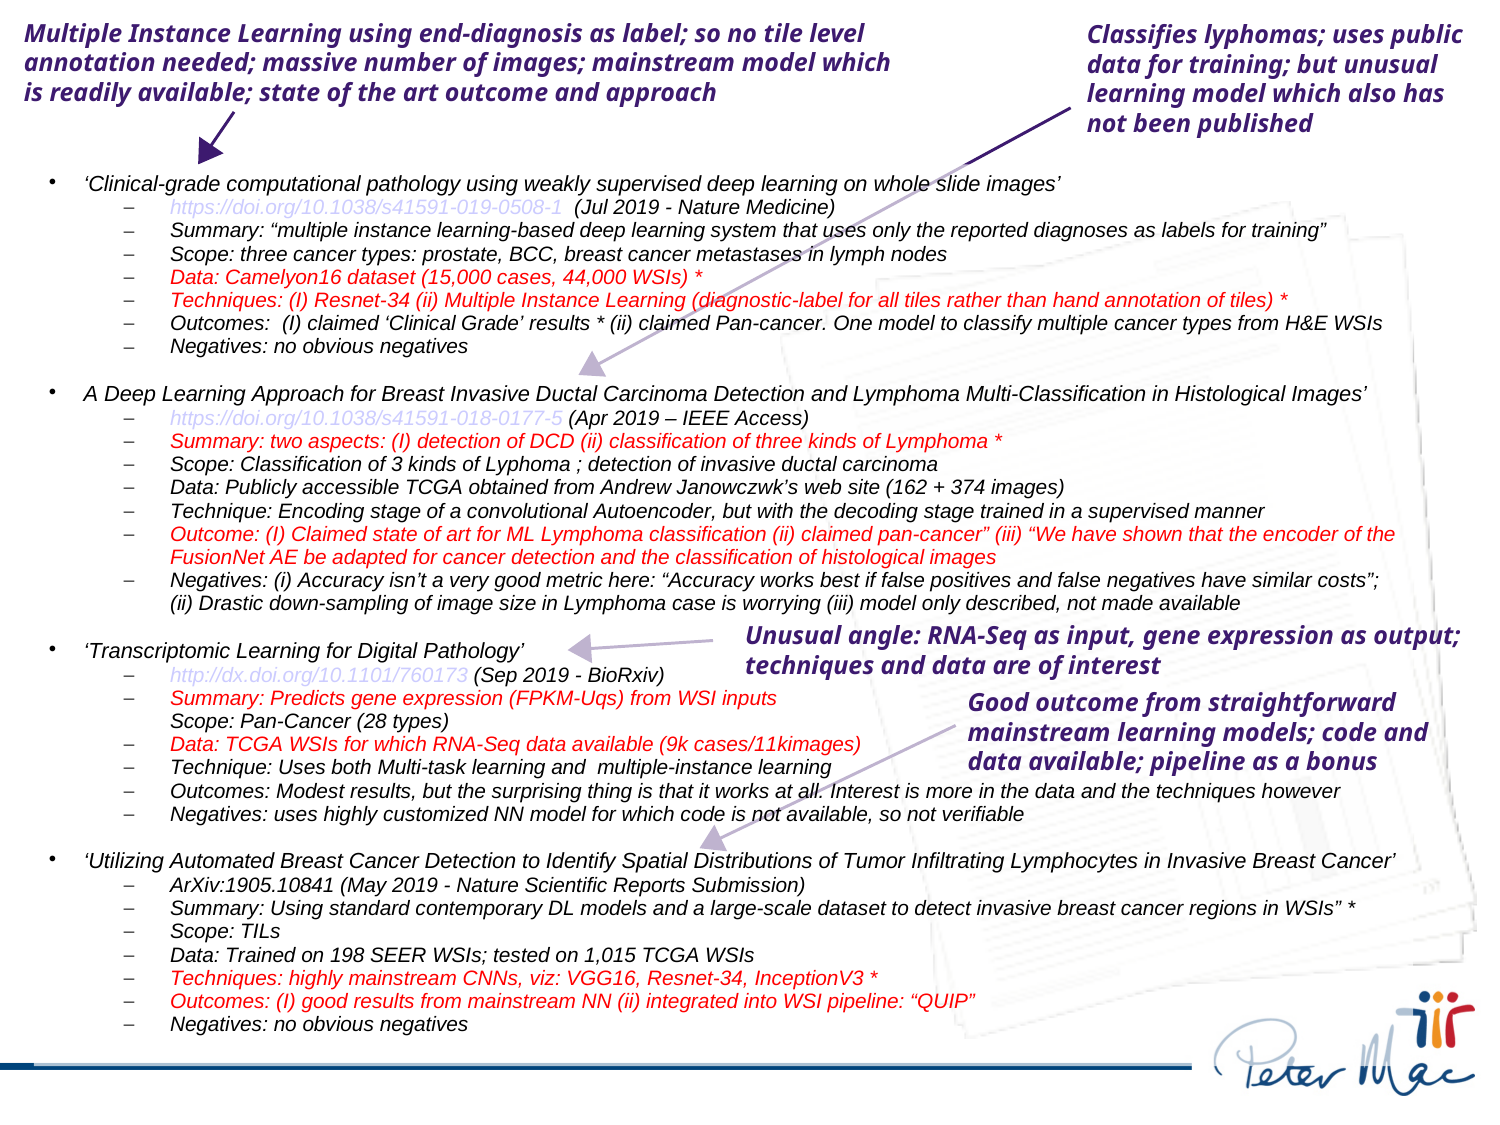

Multiple Instance Learning using end-diagnosis as label; so no tile level annotation needed; massive number of images; mainstream model which is readily available; state of the art outcome and approach
Classifies lyphomas; uses public data for training; but unusual learning model which also has not been published
# ‘Clinical-grade computational pathology using weakly supervised deep learning on whole slide images’
https://doi.org/10.1038/s41591-019-0508-1 (Jul 2019 - Nature Medicine)
Summary: “multiple instance learning-based deep learning system that uses only the reported diagnoses as labels for training”
Scope: three cancer types: prostate, BCC, breast cancer metastases in lymph nodes
Data: Camelyon16 dataset (15,000 cases, 44,000 WSIs) *
Techniques: (I) Resnet-34 (ii) Multiple Instance Learning (diagnostic-label for all tiles rather than hand annotation of tiles) *
Outcomes: (I) claimed ‘Clinical Grade’ results * (ii) claimed Pan-cancer. One model to classify multiple cancer types from H&E WSIs
Negatives: no obvious negatives
A Deep Learning Approach for Breast Invasive Ductal Carcinoma Detection and Lymphoma Multi-Classification in Histological Images’
https://doi.org/10.1038/s41591-018-0177-5 (Apr 2019 – IEEE Access)
Summary: two aspects: (I) detection of DCD (ii) classification of three kinds of Lymphoma *
Scope: Classification of 3 kinds of Lyphoma ; detection of invasive ductal carcinoma
Data: Publicly accessible TCGA obtained from Andrew Janowczwk’s web site (162 + 374 images)
Technique: Encoding stage of a convolutional Autoencoder, but with the decoding stage trained in a supervised manner
Outcome: (I) Claimed state of art for ML Lymphoma classification (ii) claimed pan-cancer” (iii) “We have shown that the encoder of the FusionNet AE be adapted for cancer detection and the classification of histological images
Negatives: (i) Accuracy isn’t a very good metric here: “Accuracy works best if false positives and false negatives have similar costs”; (ii) Drastic down-sampling of image size in Lymphoma case is worrying (iii) model only described, not made available
‘Transcriptomic Learning for Digital Pathology’
http://dx.doi.org/10.1101/760173 (Sep 2019 - BioRxiv)
Summary: Predicts gene expression (FPKM-Uqs) from WSI inputs
Scope: Pan-Cancer (28 types)
Data: TCGA WSIs for which RNA-Seq data available (9k cases/11kimages)
Technique: Uses both Multi-task learning and multiple-instance learning
Outcomes: Modest results, but the surprising thing is that it works at all. Interest is more in the data and the techniques however
Negatives: uses highly customized NN model for which code is not available, so not verifiable
‘Utilizing Automated Breast Cancer Detection to Identify Spatial Distributions of Tumor Infiltrating Lymphocytes in Invasive Breast Cancer’
ArXiv:1905.10841 (May 2019 - Nature Scientific Reports Submission)
Summary: Using standard contemporary DL models and a large-scale dataset to detect invasive breast cancer regions in WSIs” *
Scope: TILs
Data: Trained on 198 SEER WSIs; tested on 1,015 TCGA WSIs
Techniques: highly mainstream CNNs, viz: VGG16, Resnet-34, InceptionV3 *
Outcomes: (I) good results from mainstream NN (ii) integrated into WSI pipeline: “QUIP”
Negatives: no obvious negatives
Unusual angle: RNA-Seq as input, gene expression as output; techniques and data are of interest
Good outcome from straightforward mainstream learning models; code and data available; pipeline as a bonus